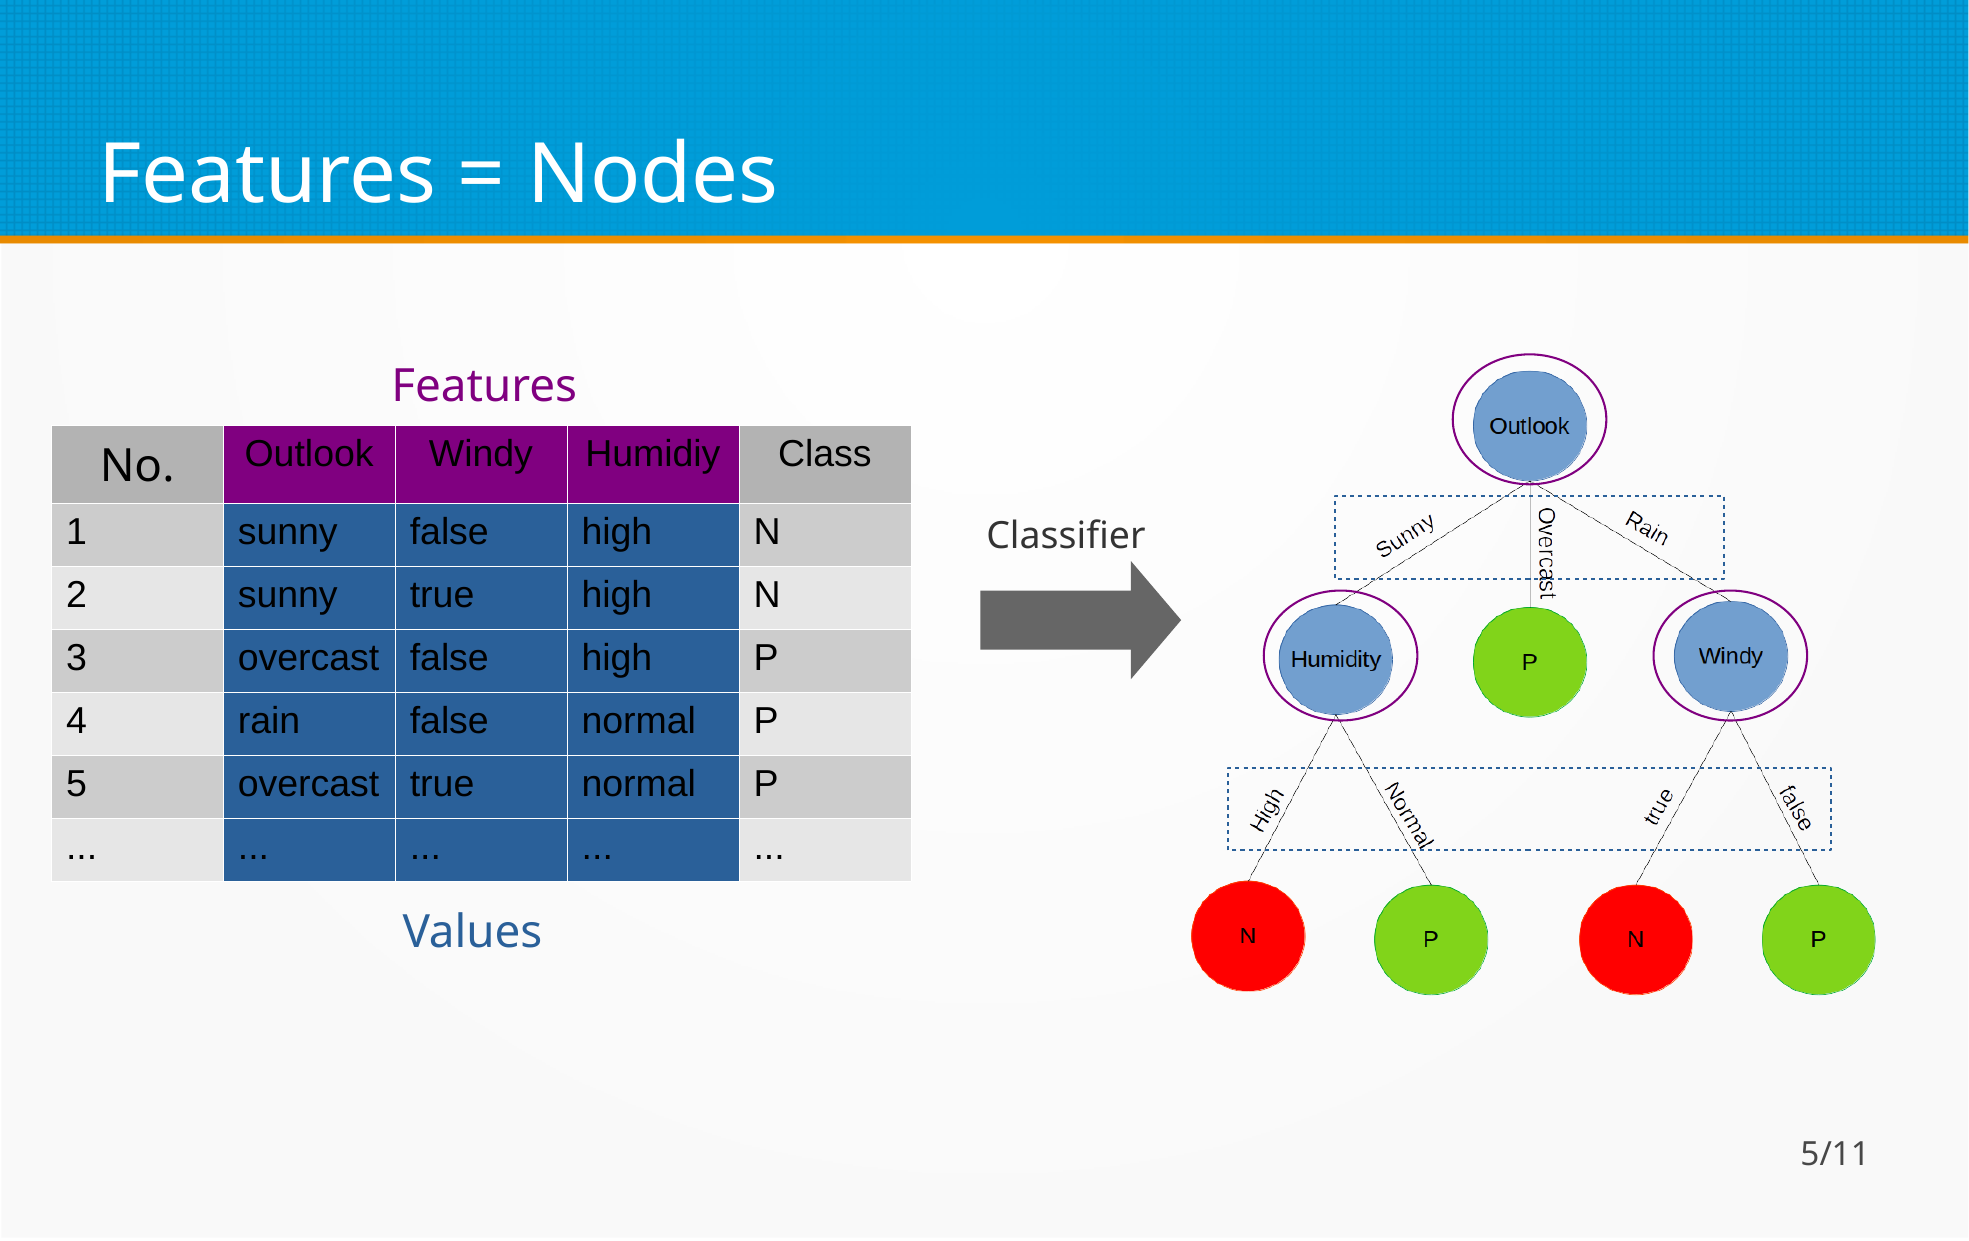

# Features = Nodes
Features
| No. | Outlook | Windy | Humidiy | Class |
| --- | --- | --- | --- | --- |
| 1 | sunny | false | high | N |
| 2 | sunny | true | high | N |
| 3 | overcast | false | high | P |
| 4 | rain | false | normal | P |
| 5 | overcast | true | normal | P |
| ... | ... | ... | ... | ... |
Classifier
Values
5